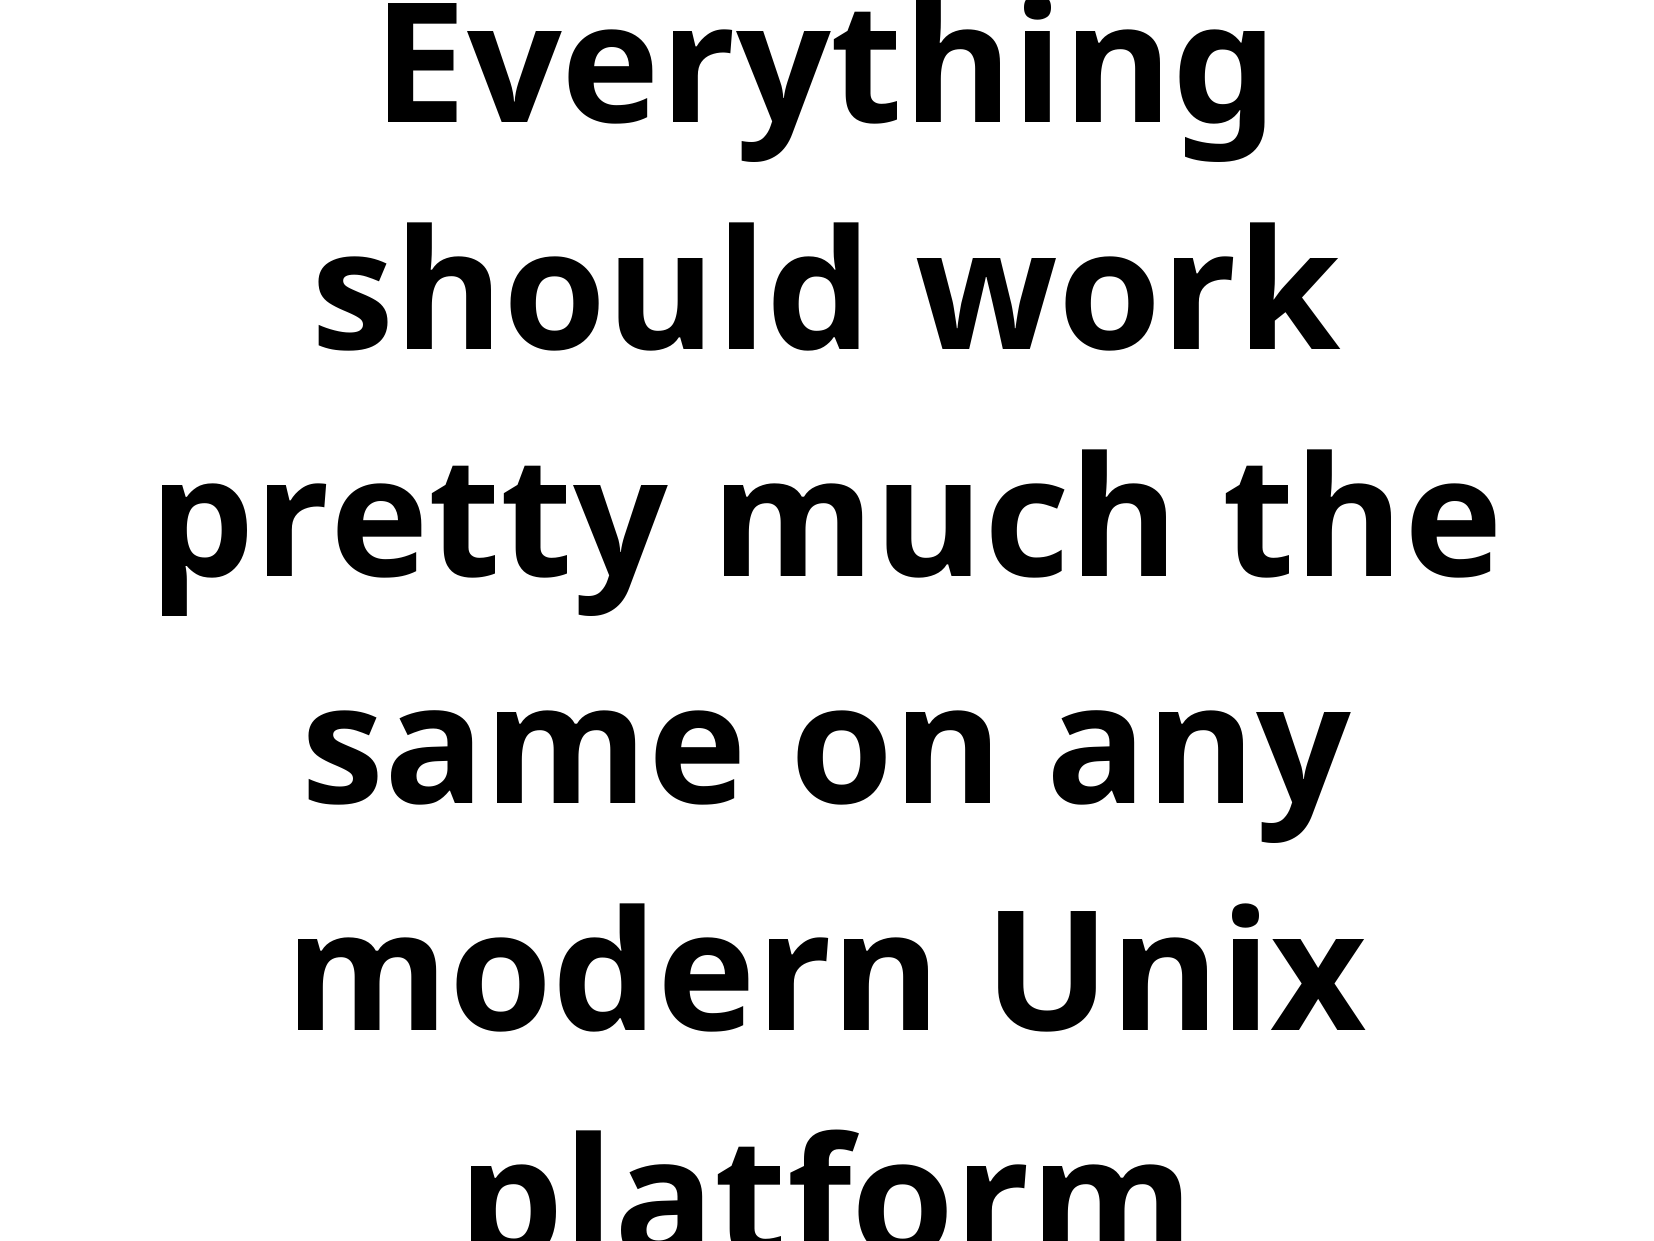

# Everything should work pretty much the same on any modern Unix platform